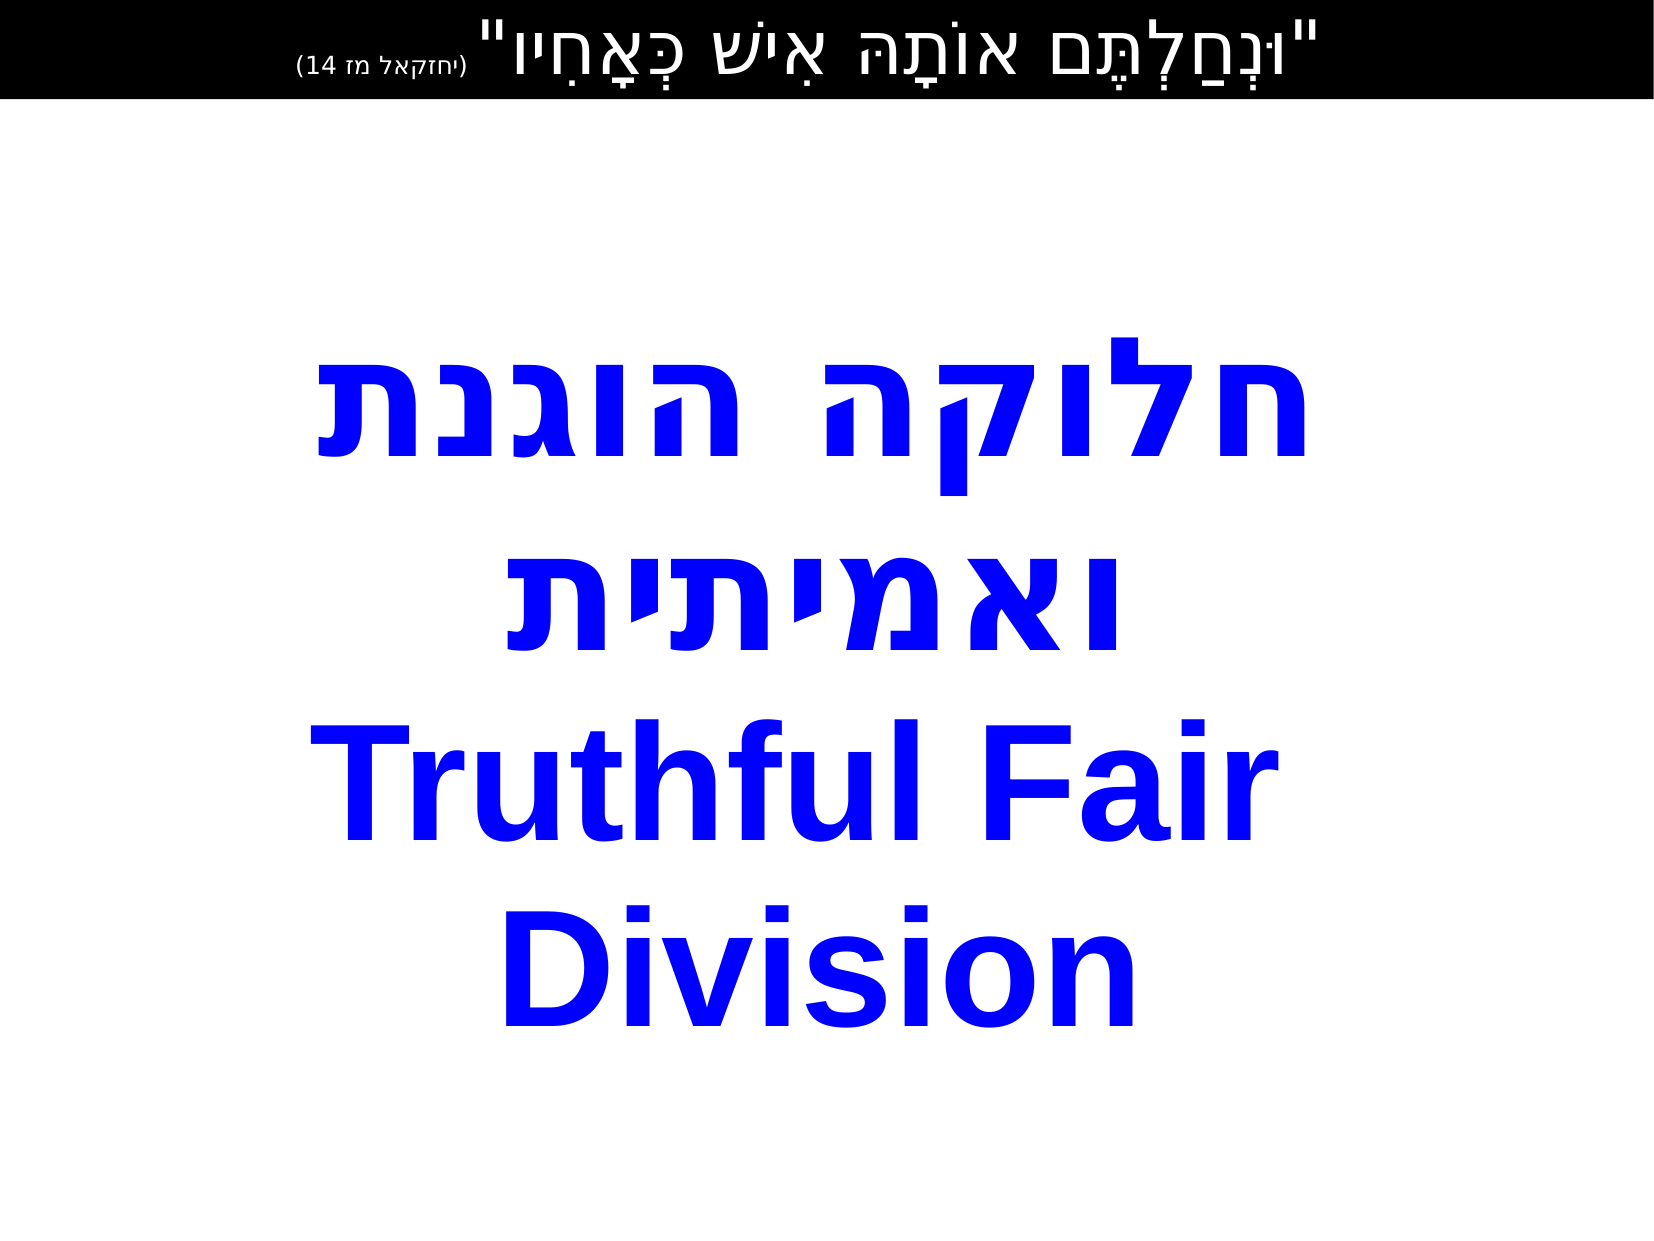

"וּנְחַלְתֶּם אוֹתָהּ אִישׁ כְּאָחִיו" (יחזקאל מז 14)
# חלוקה הוגנת ואמיתית Truthful Fair Division אראל סגל-הלוי